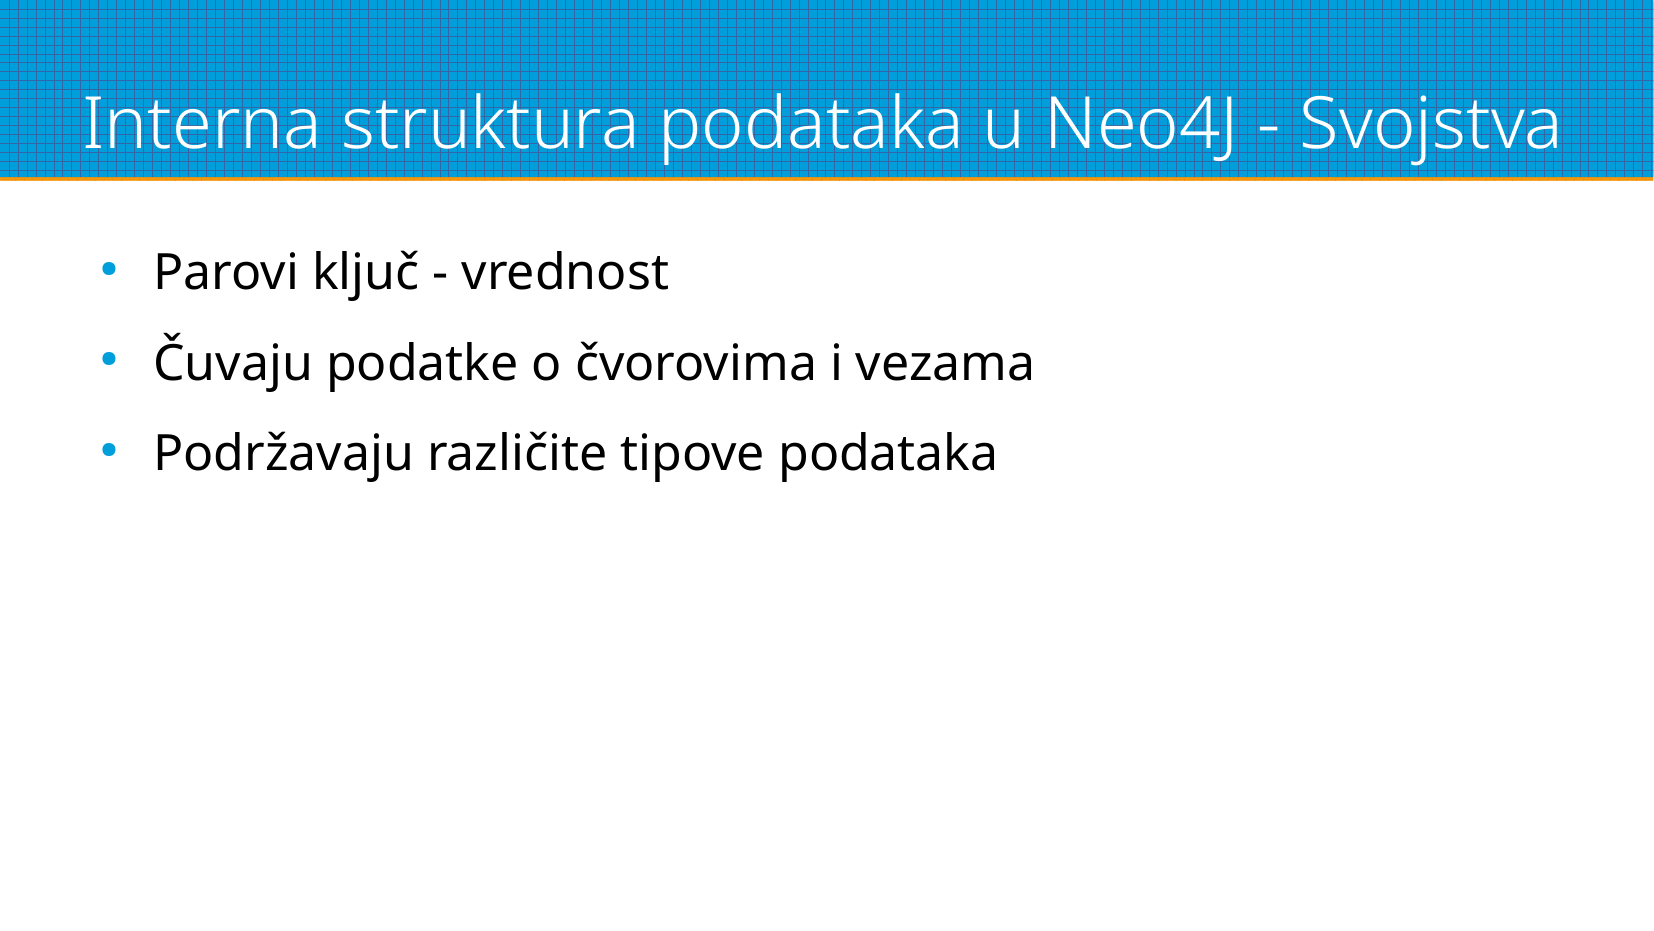

# Interna struktura podataka u Neo4J - Svojstva
Parovi ključ - vrednost
Čuvaju podatke o čvorovima i vezama
Podržavaju različite tipove podataka